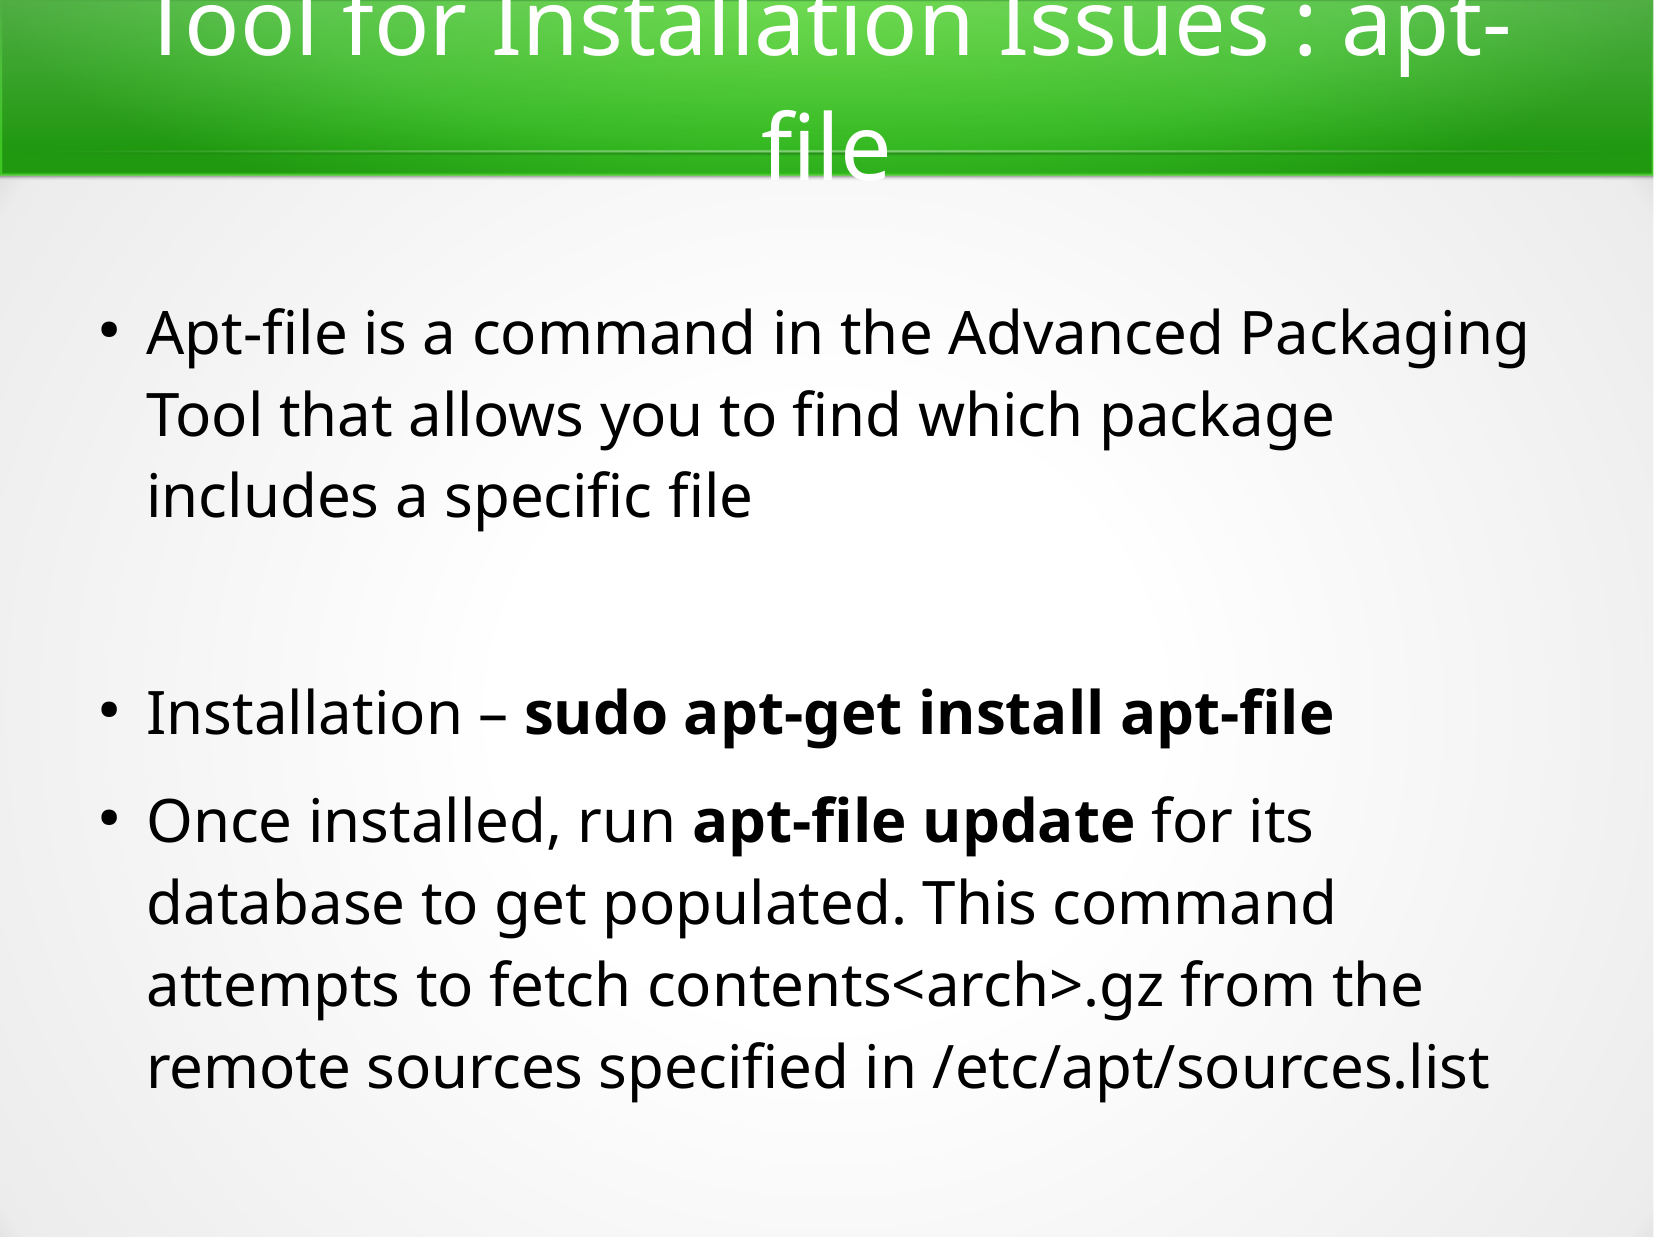

# Tool for Installation Issues : apt-file
Apt-file is a command in the Advanced Packaging Tool that allows you to find which package includes a specific file
Installation – sudo apt-get install apt-file
Once installed, run apt-file update for its database to get populated. This command attempts to fetch contents<arch>.gz from the remote sources specified in /etc/apt/sources.list